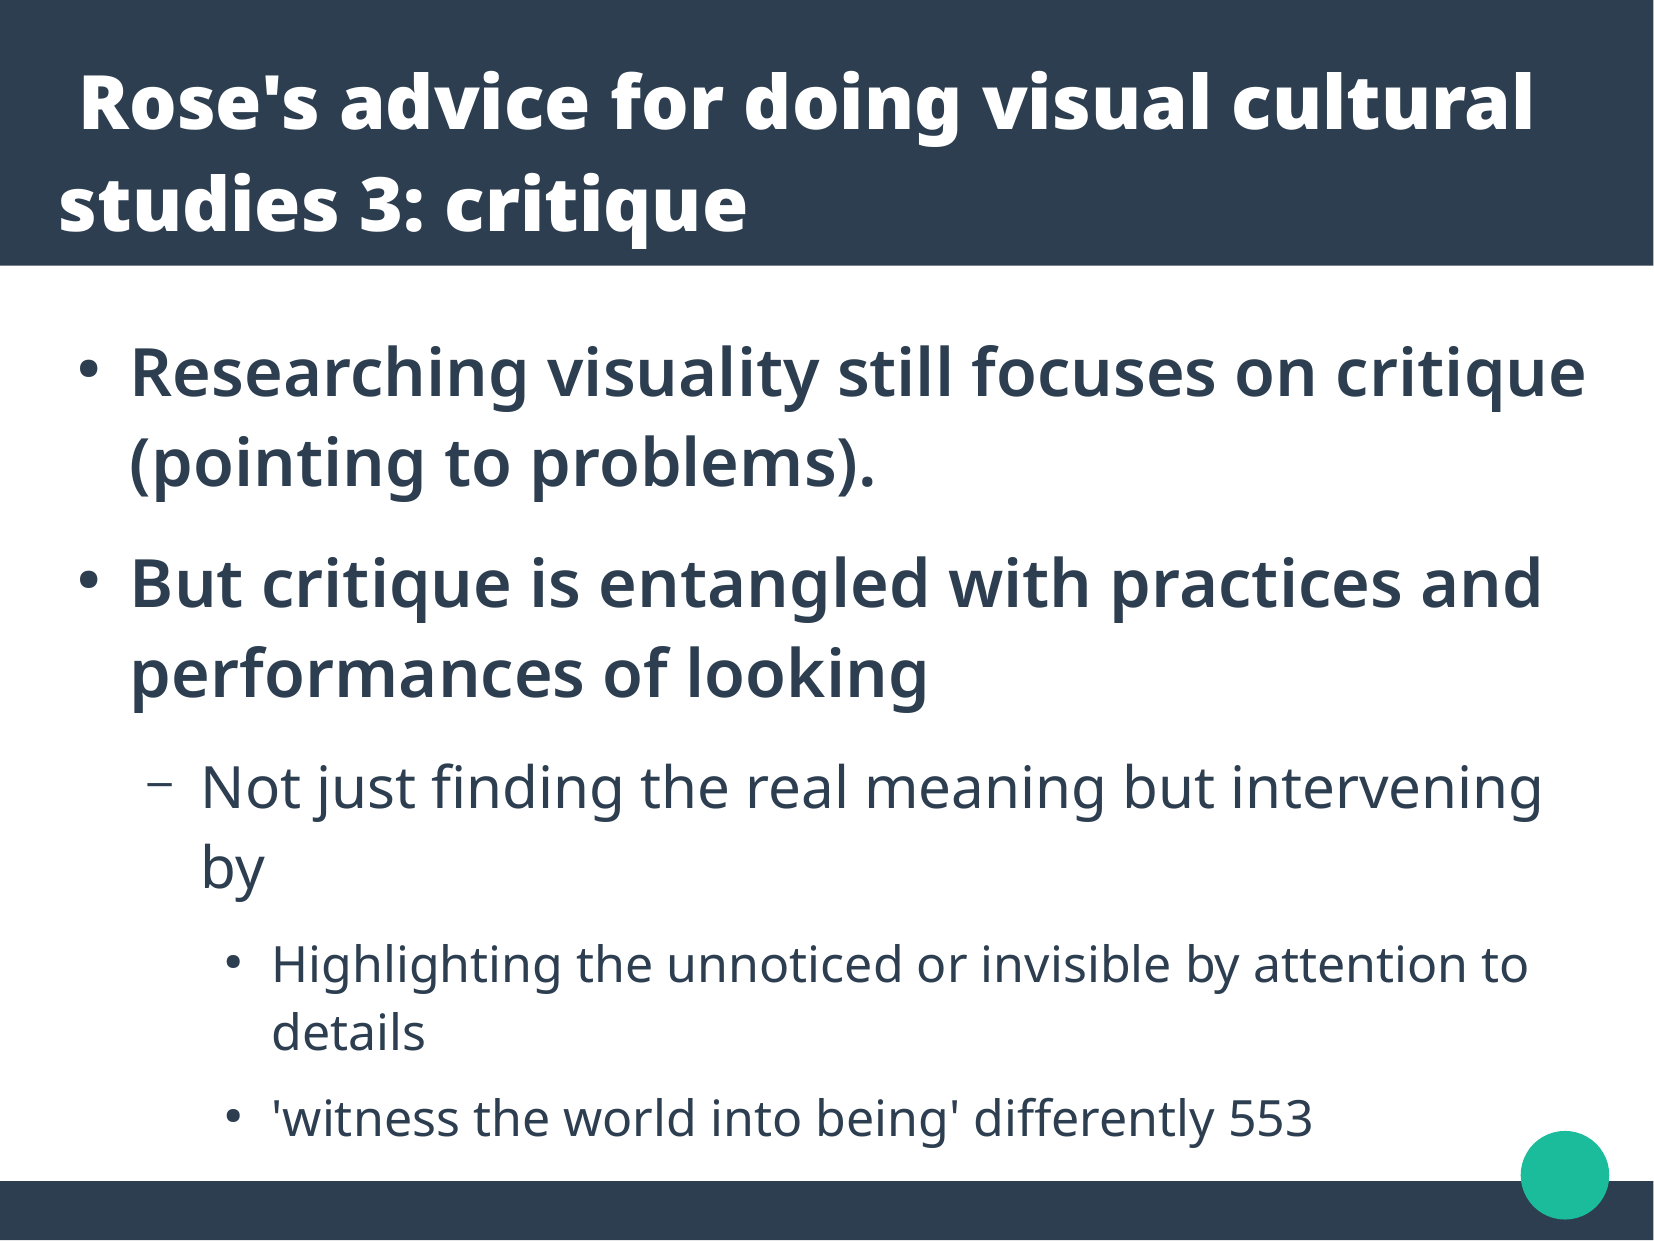

# Rose's advice for doing visual cultural studies 3: critique
Researching visuality still focuses on critique (pointing to problems).
But critique is entangled with practices and performances of looking
Not just finding the real meaning but intervening by
Highlighting the unnoticed or invisible by attention to details
'witness the world into being' differently 553